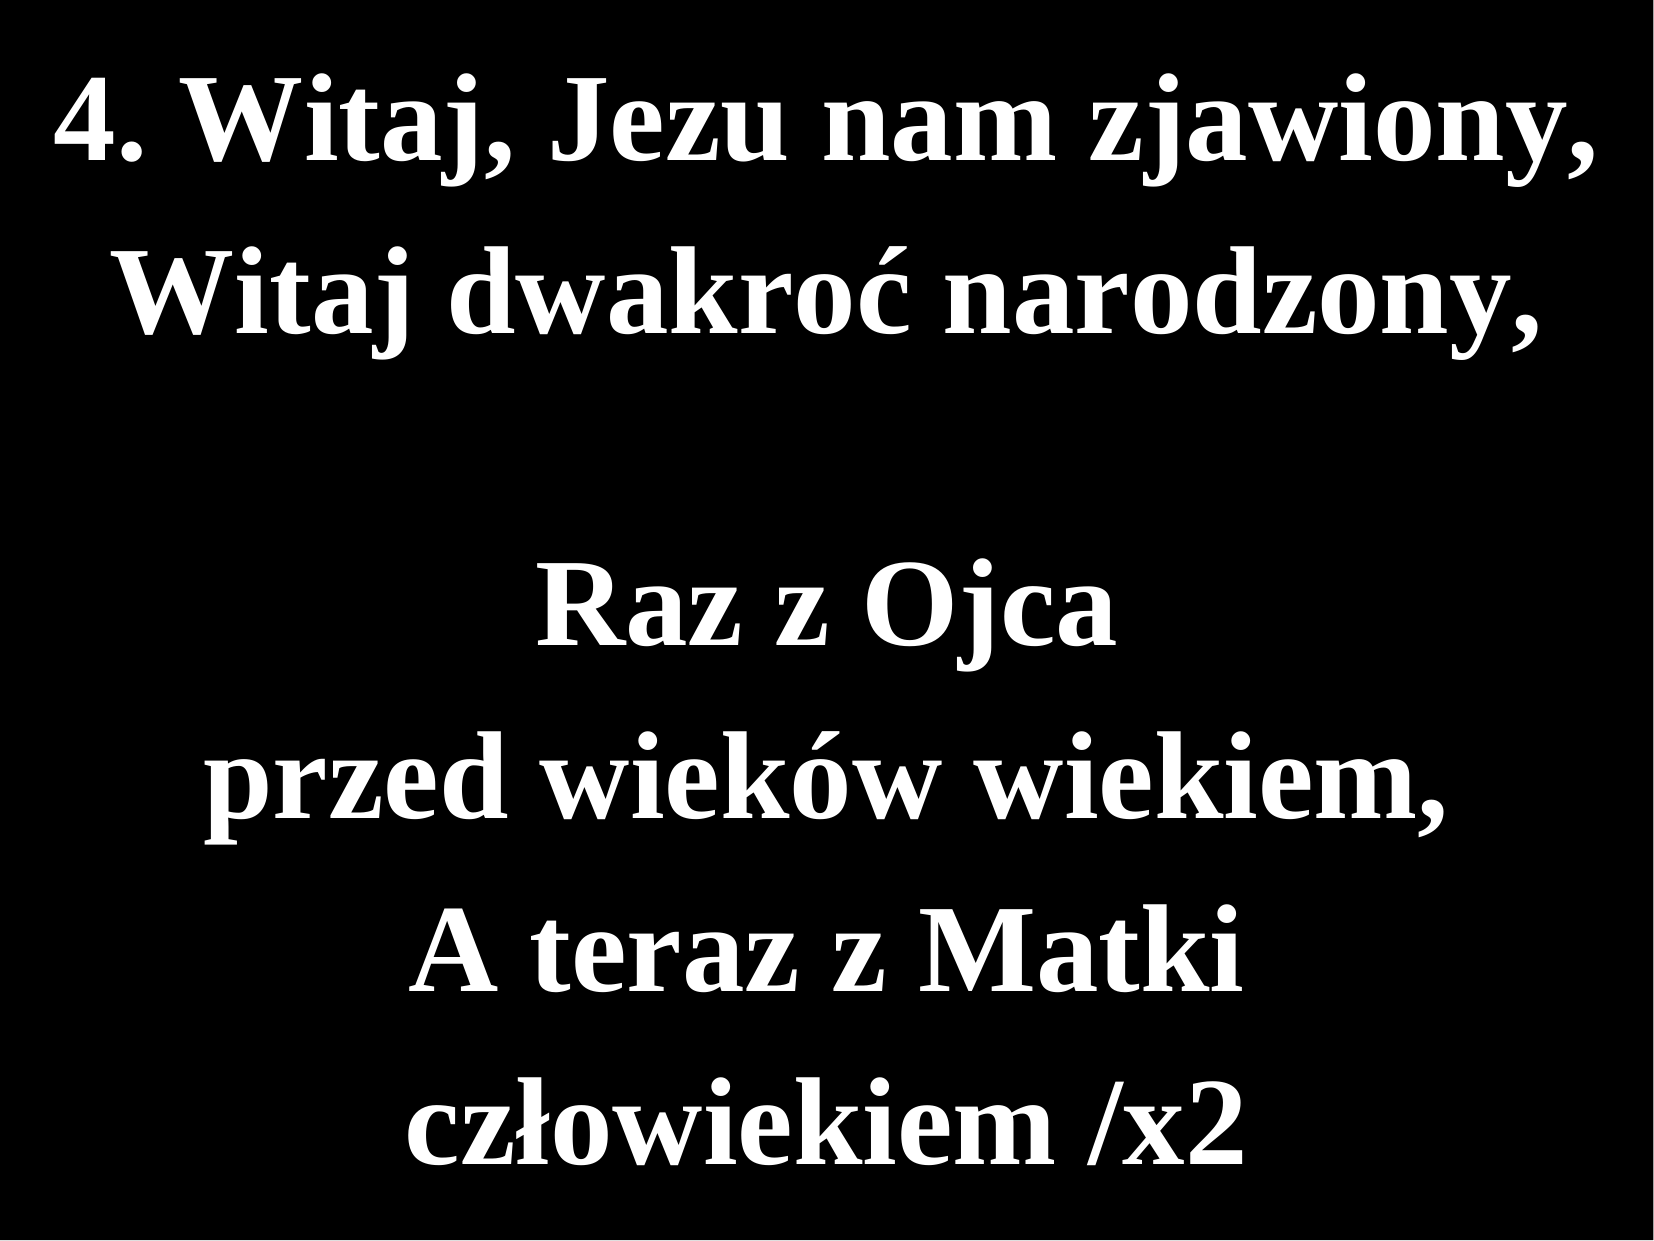

# 4. Witaj, Jezu nam zjawiony, ppp Witaj dwakroć narodzony, ppp Raz z Ojca ppp przed wieków wiekiem, ppp A teraz z Matki ppp człowiekiem /x2